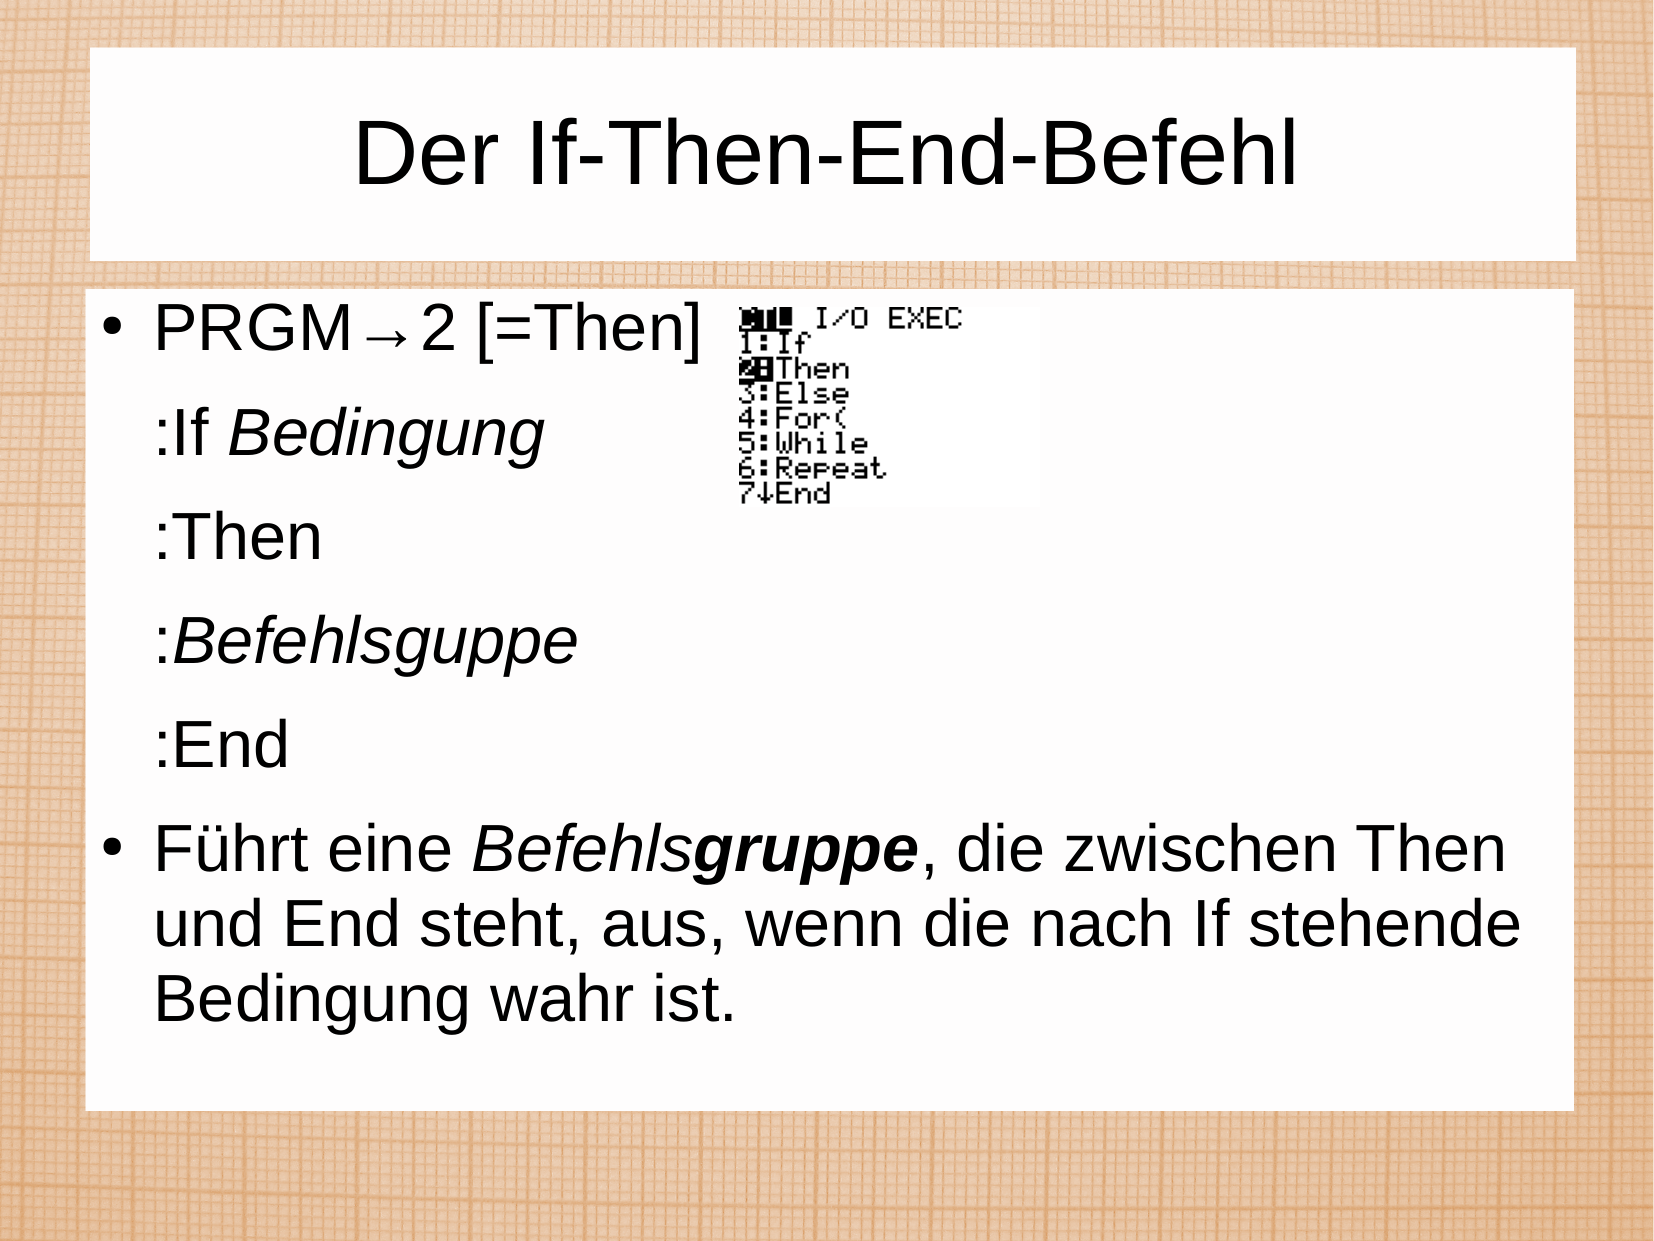

# Der If-Then-End-Befehl
PRGM→2 [=Then]
:If Bedingung
:Then
:Befehlsguppe
:End
Führt eine Befehlsgruppe, die zwischen Then und End steht, aus, wenn die nach If stehende Bedingung wahr ist.